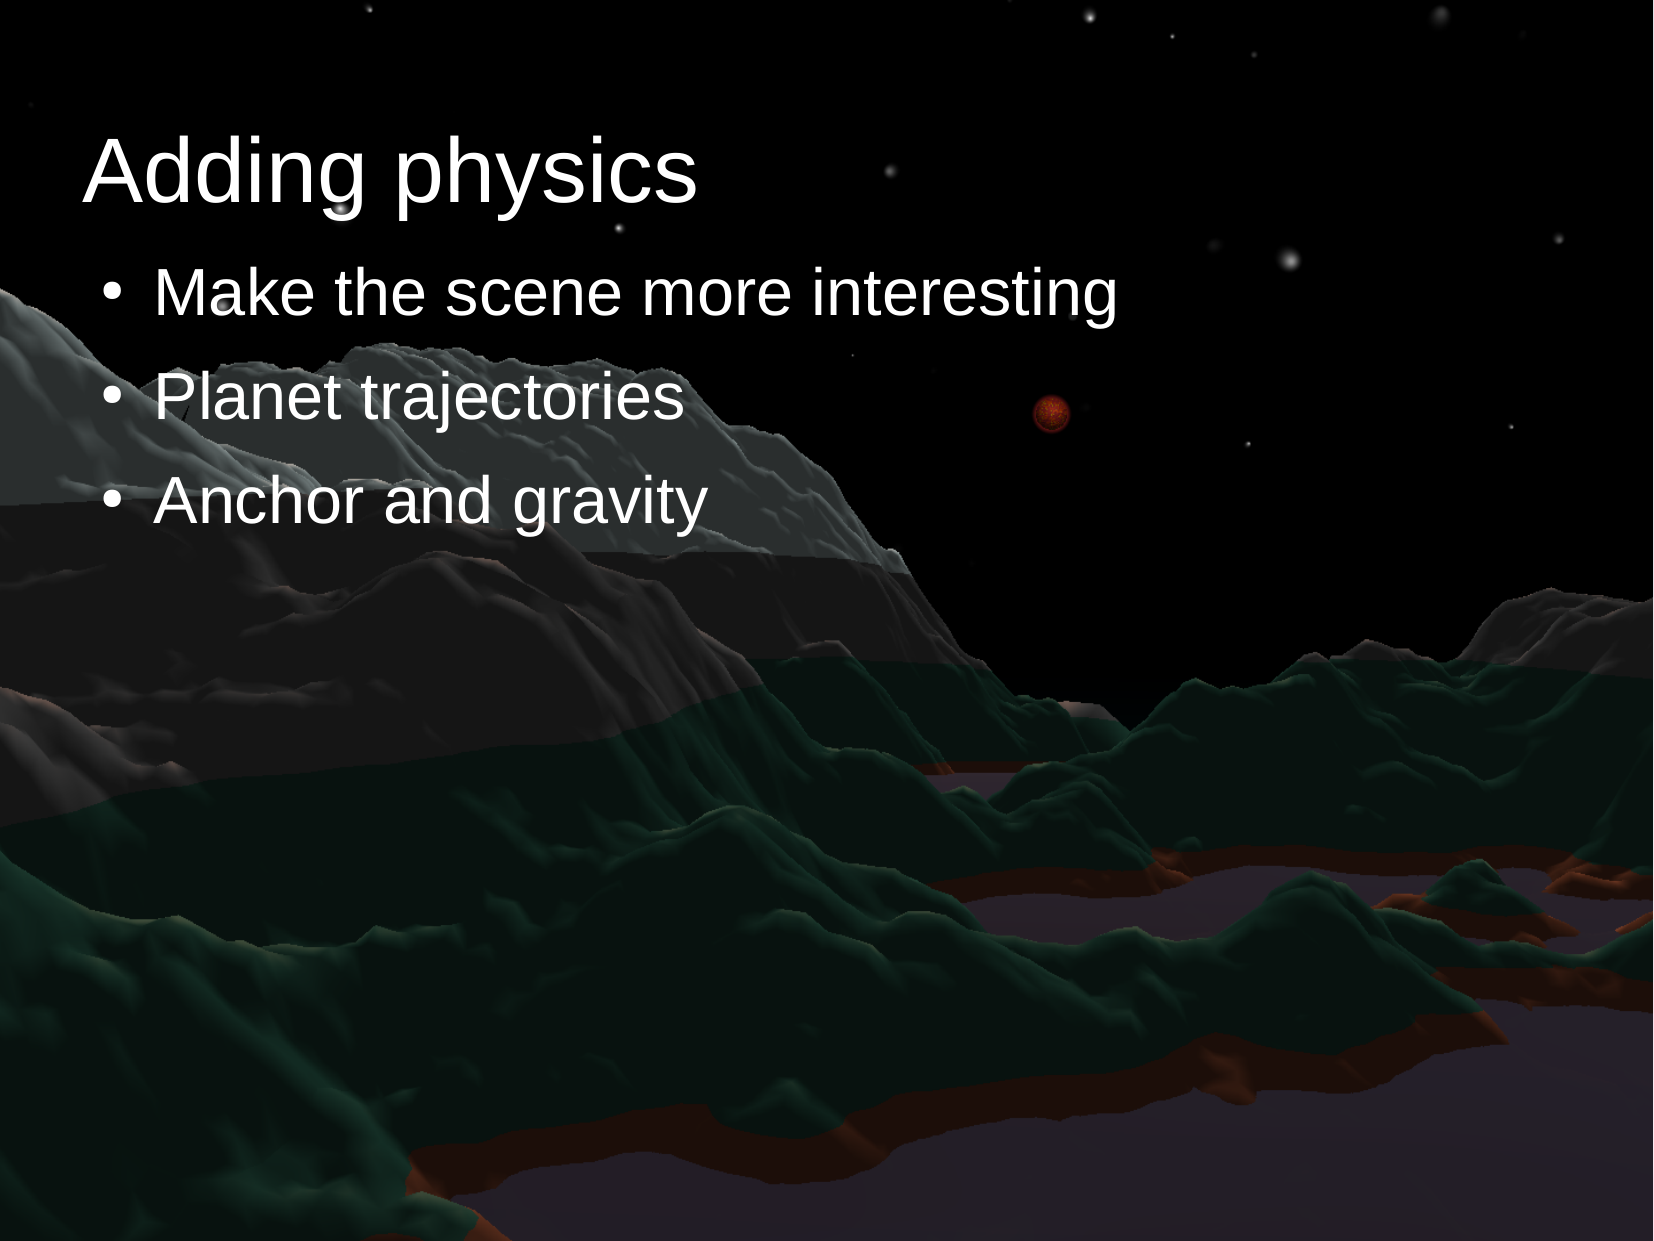

# Adding physics
Make the scene more interesting
Planet trajectories
Anchor and gravity